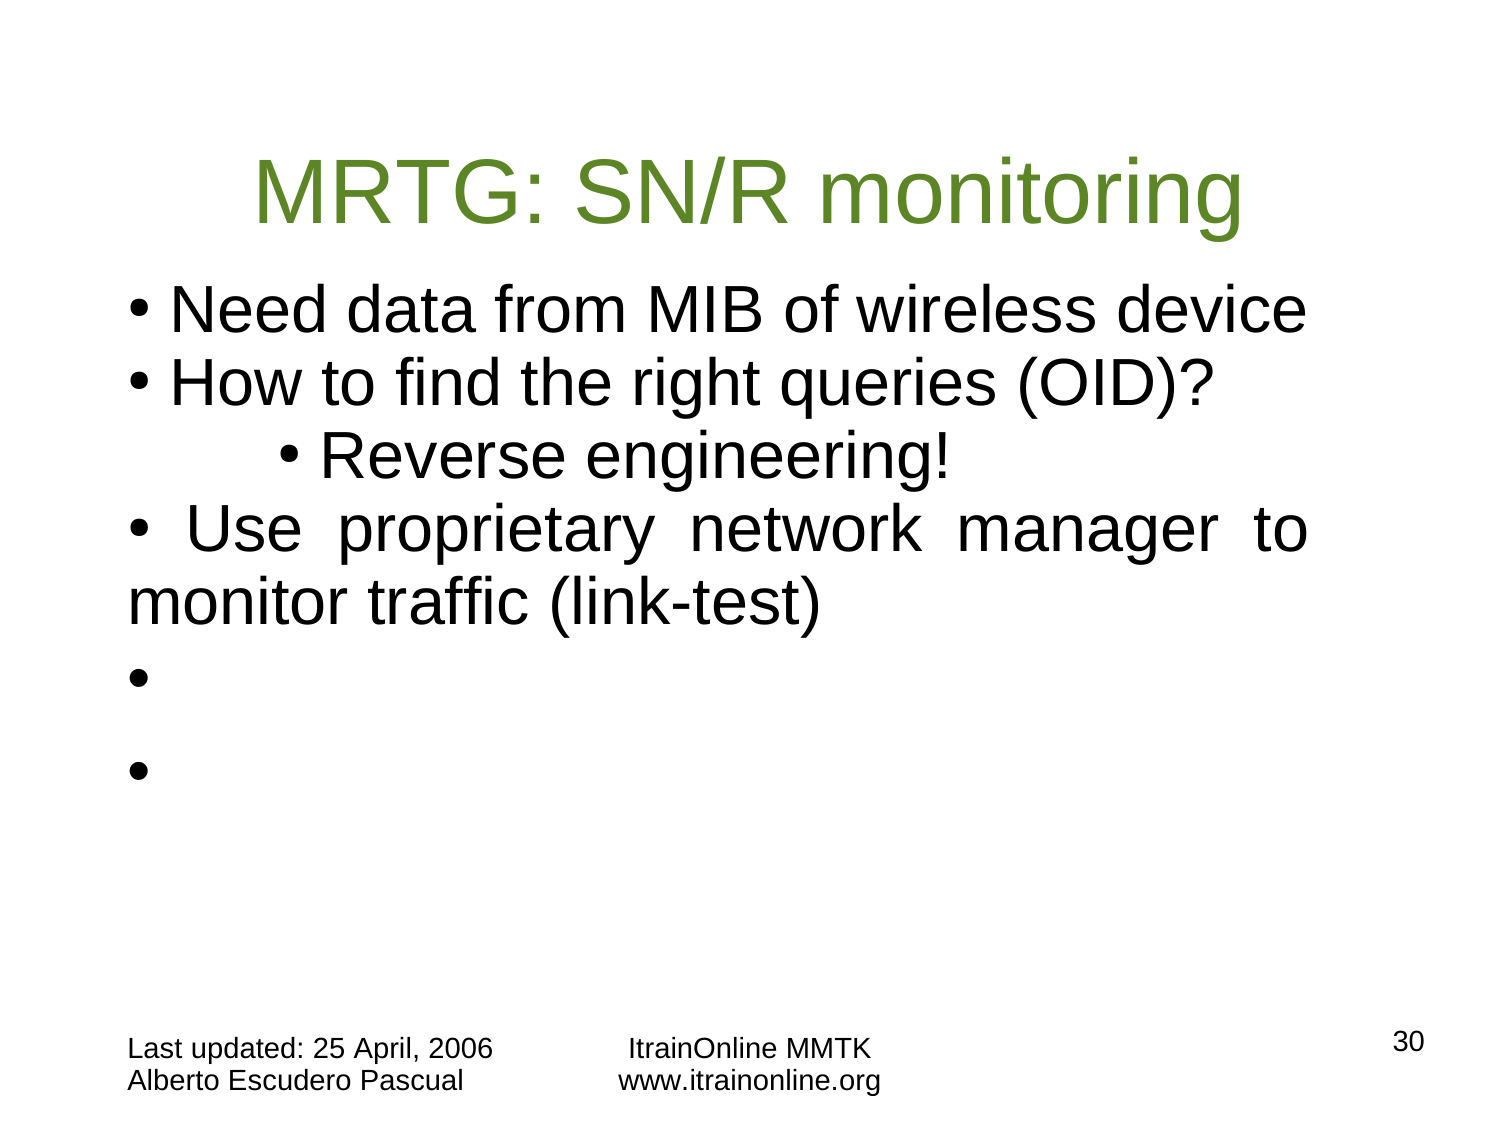

MRTG: SN/R monitoring
 Need data from MIB of wireless device
 How to find the right queries (OID)?
 Reverse engineering!
 Use proprietary network manager to monitor traffic (link-test)
30